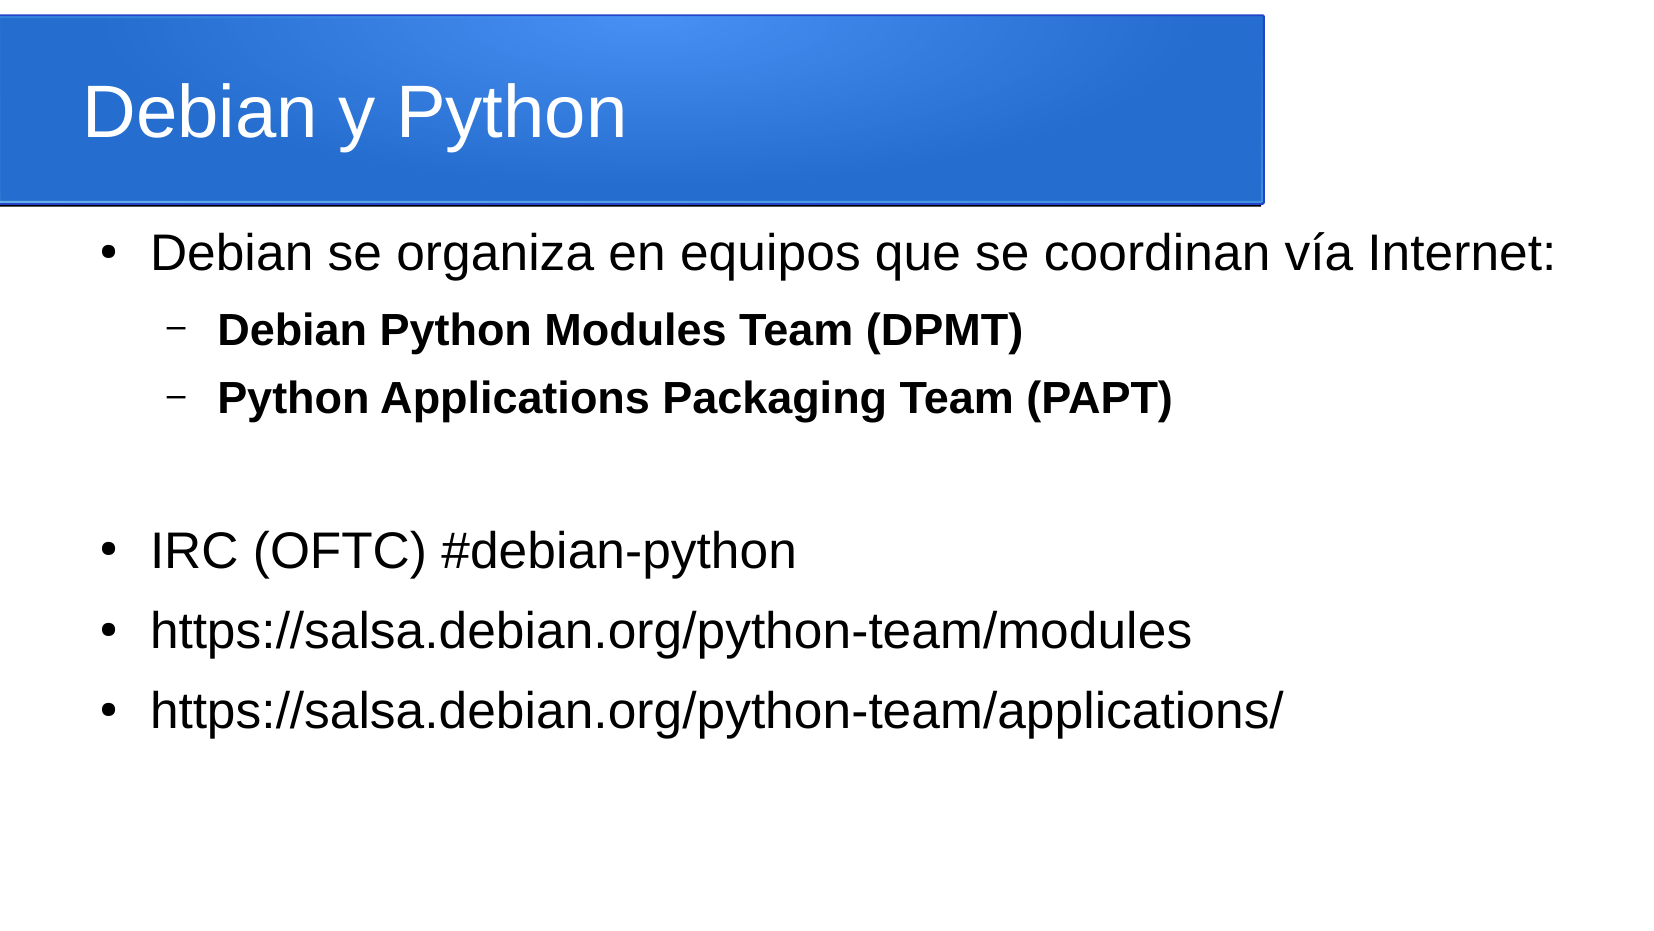

Debian y Python
# Debian se organiza en equipos que se coordinan vía Internet:
Debian Python Modules Team (DPMT)
Python Applications Packaging Team (PAPT)
IRC (OFTC) #debian-python
https://salsa.debian.org/python-team/modules
https://salsa.debian.org/python-team/applications/